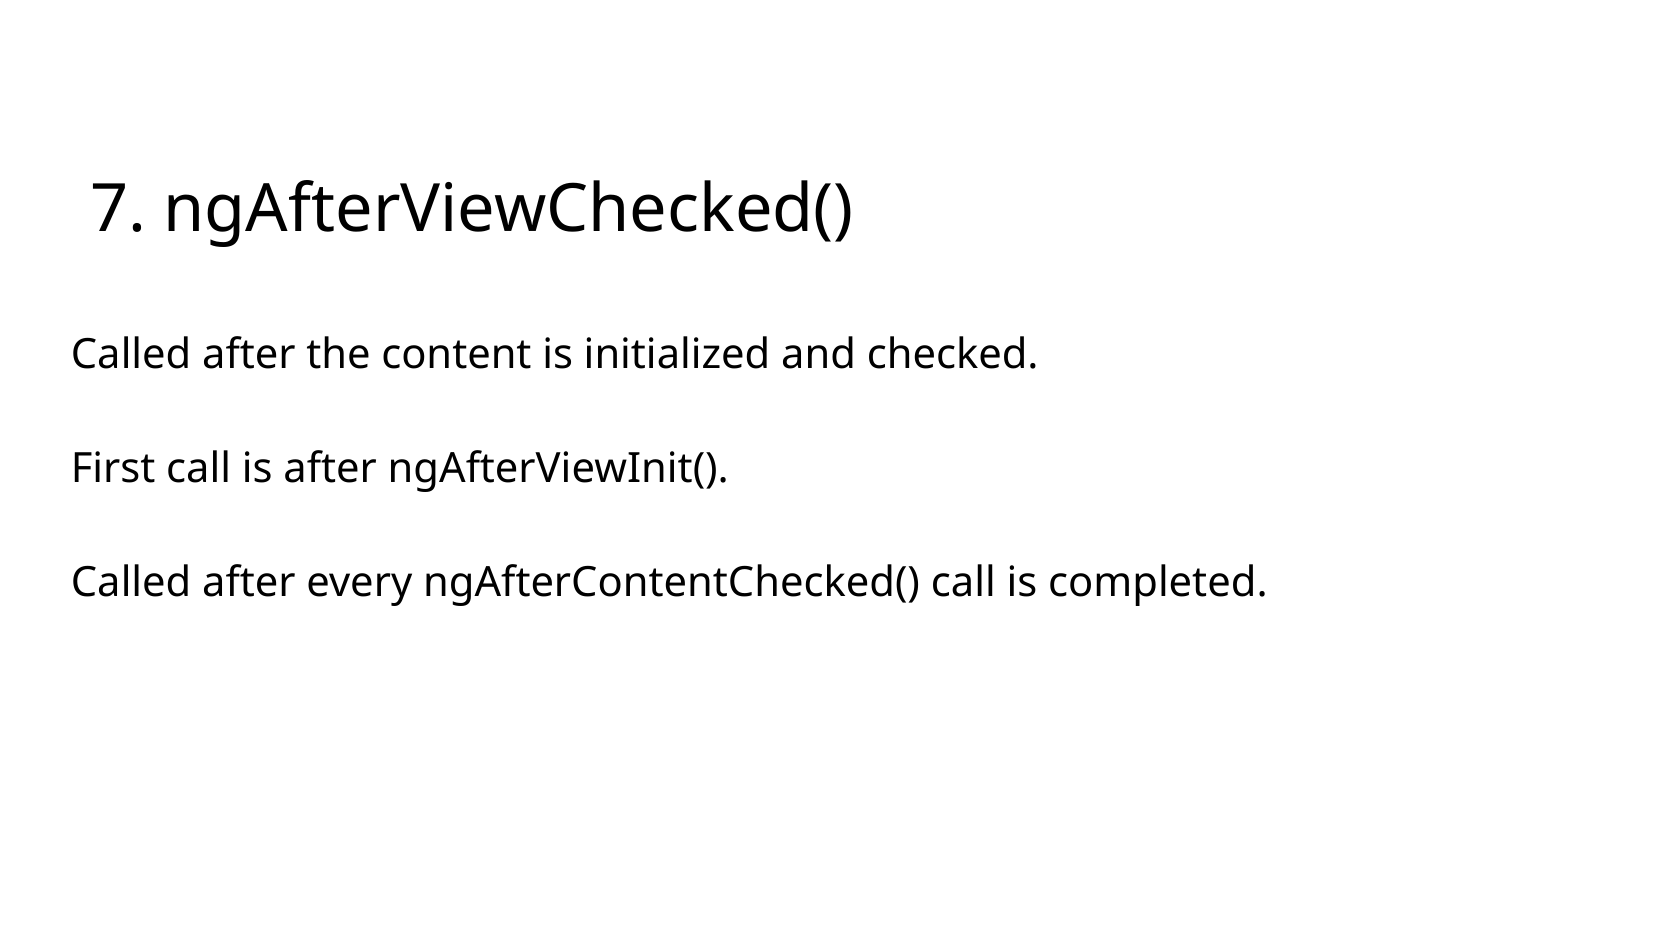

# 7. ngAfterViewChecked()
Called after the content is initialized and checked.
First call is after ngAfterViewInit().
Called after every ngAfterContentChecked() call is completed.